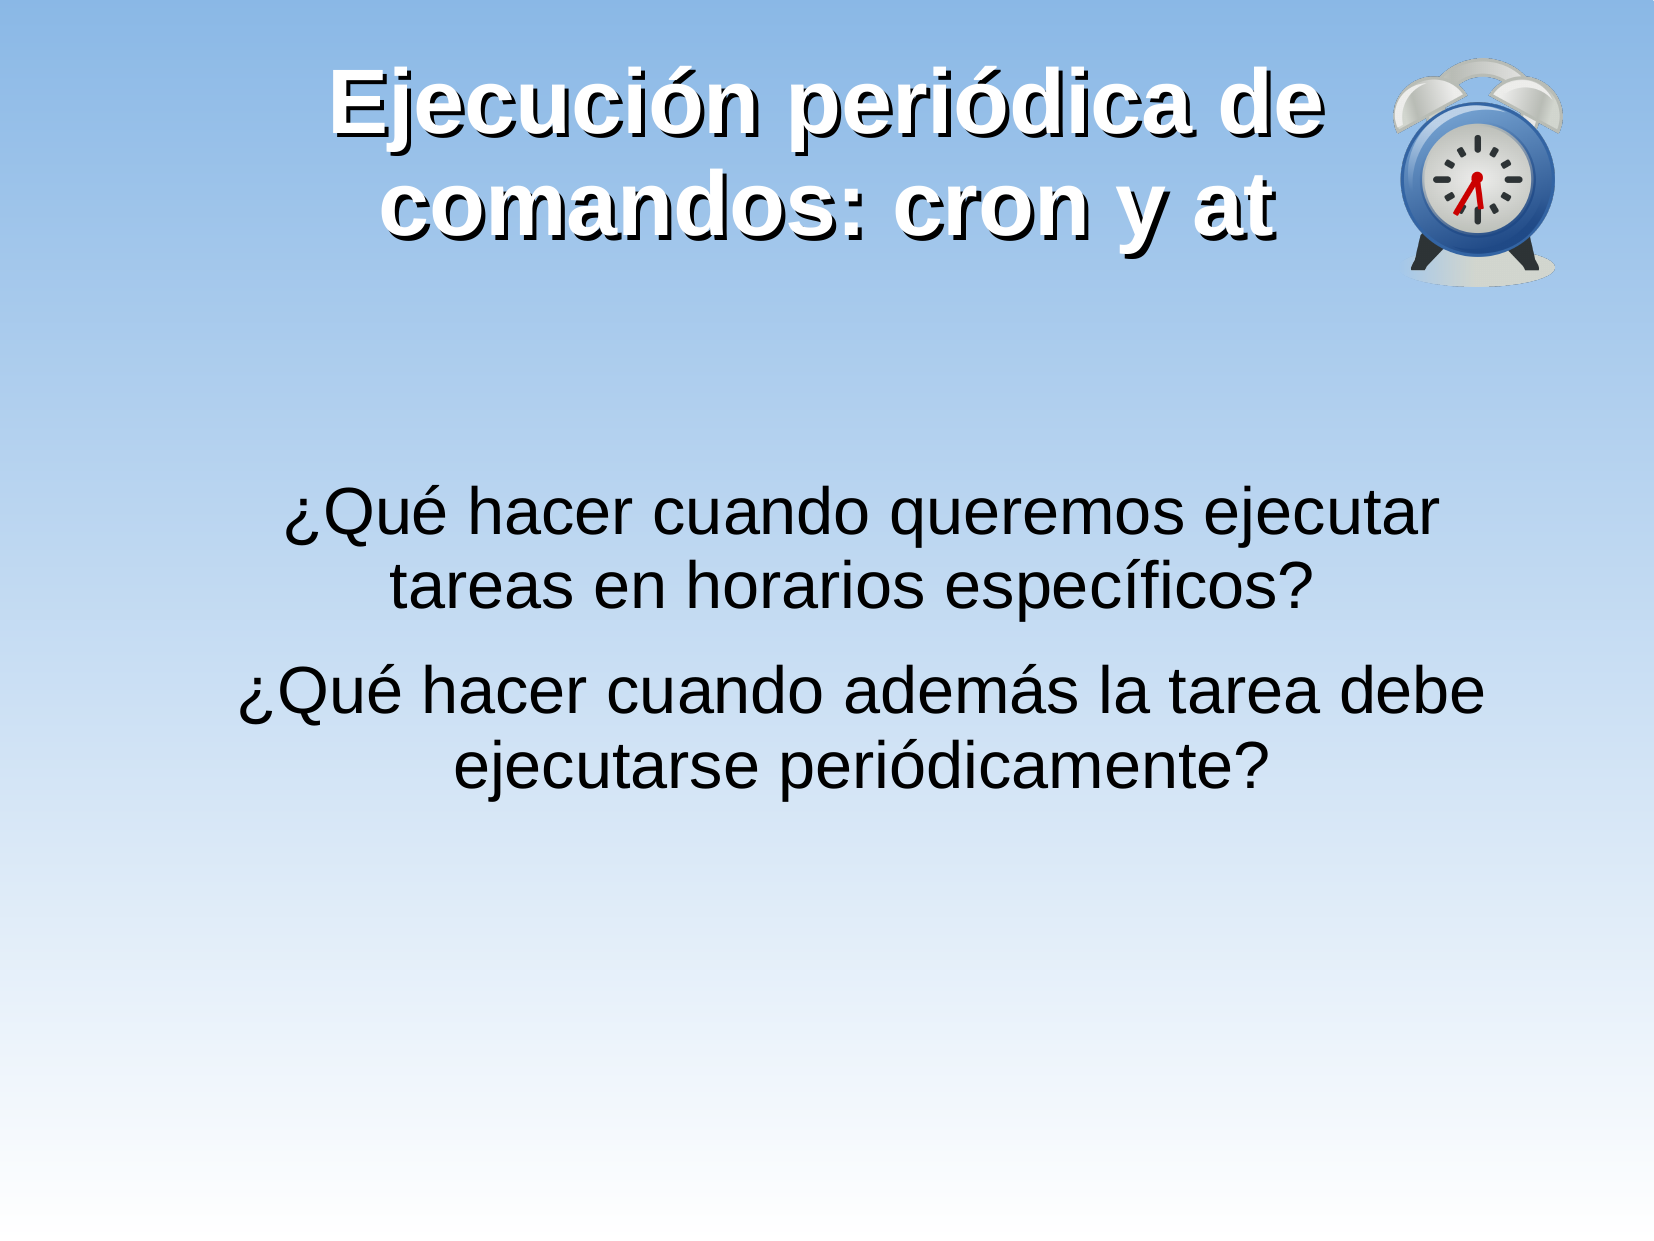

# Ejecución periódica de comandos: cron y at
¿Qué hacer cuando queremos ejecutar tareas en horarios específicos?
¿Qué hacer cuando además la tarea debe ejecutarse periódicamente?